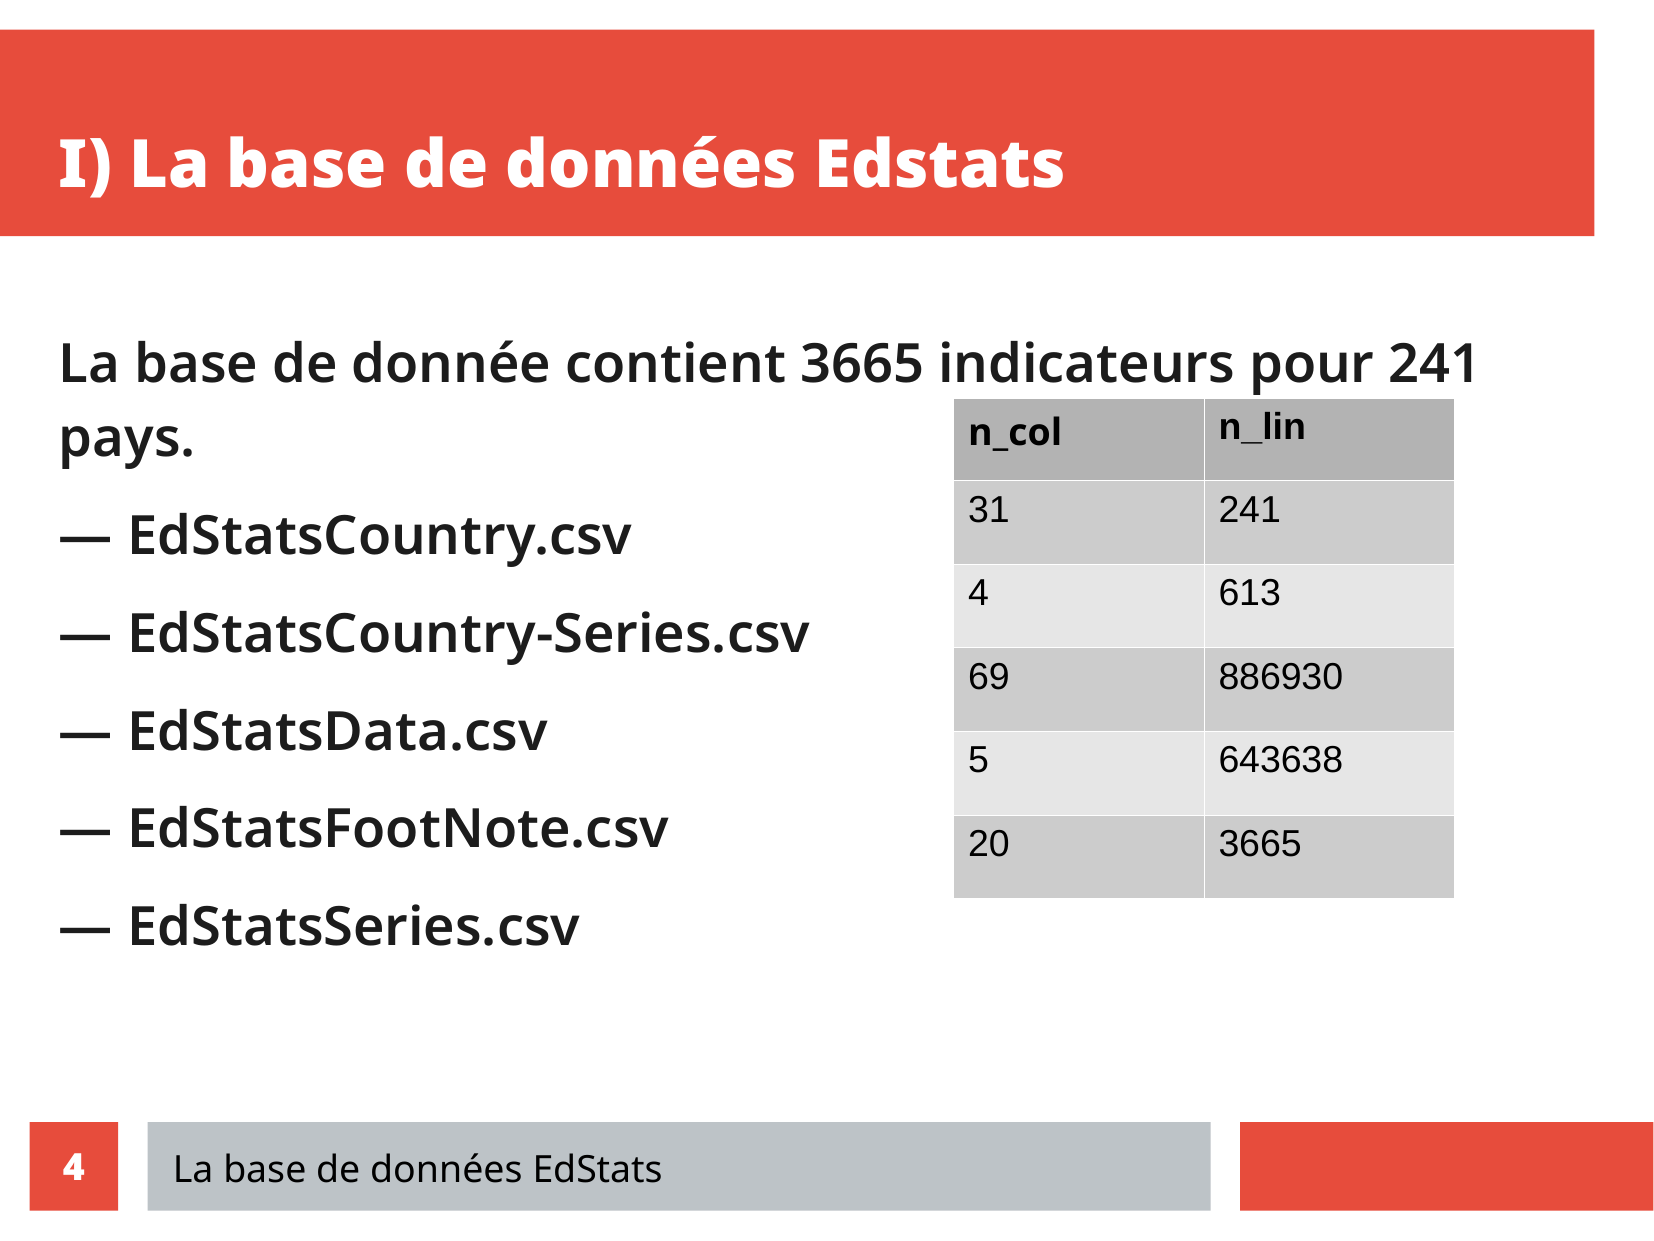

# I) La base de données Edstats
La base de donnée contient 3665 indicateurs pour 241 pays.
— EdStatsCountry.csv
— EdStatsCountry-Series.csv
— EdStatsData.csv
— EdStatsFootNote.csv
— EdStatsSeries.csv
| n\_col | n\_lin |
| --- | --- |
| 31 | 241 |
| 4 | 613 |
| 69 | 886930 |
| 5 | 643638 |
| 20 | 3665 |
4
La base de données EdStats